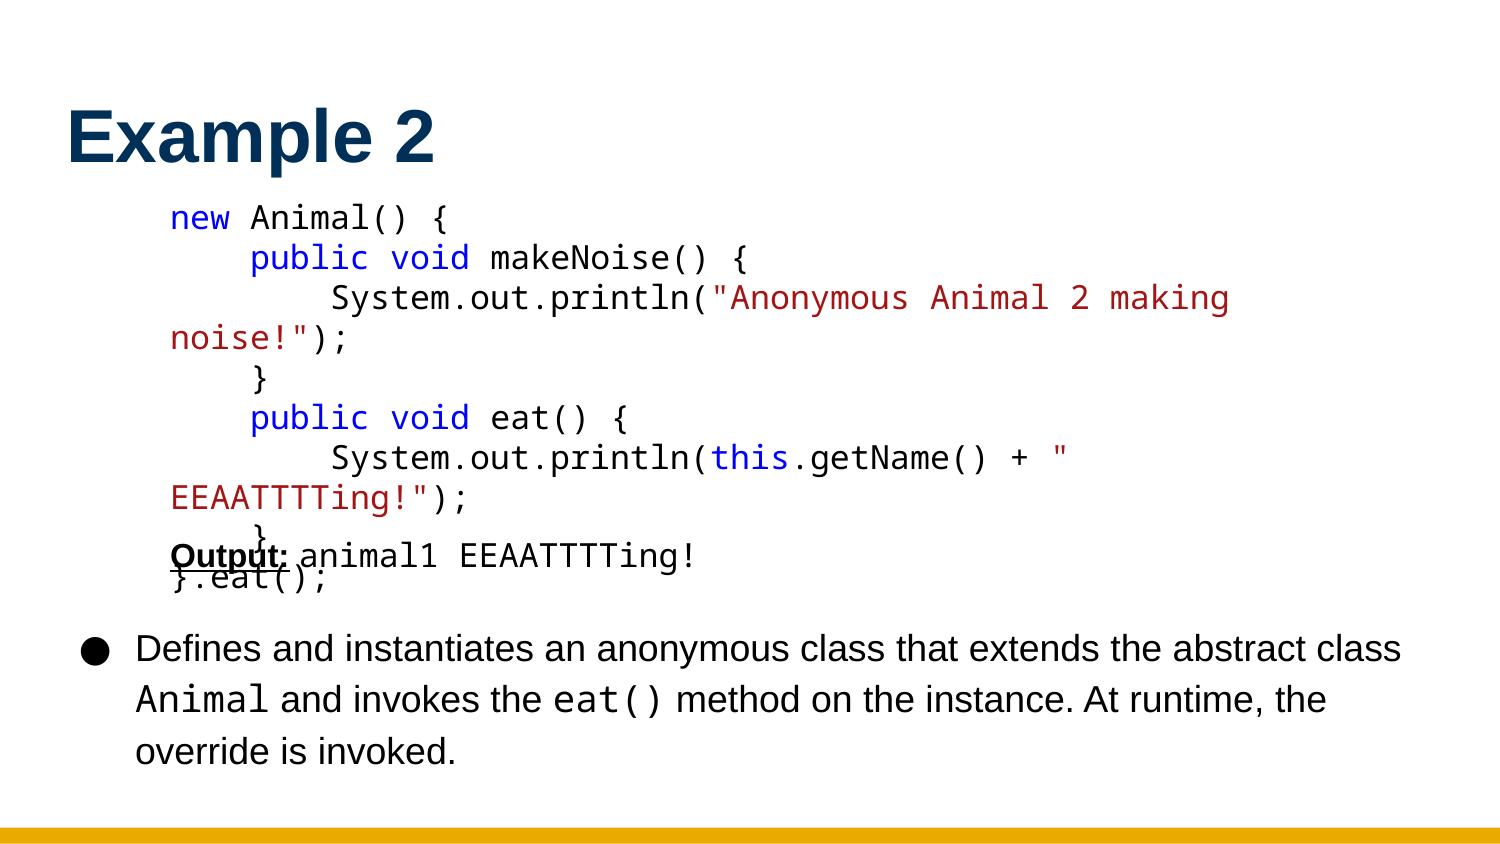

# Example 2
new Animal() {
 public void makeNoise() {
 System.out.println("Anonymous Animal 2 making noise!");
 }
 public void eat() {
 System.out.println(this.getName() + " EEAATTTTing!");
 }
}.eat();
Output: animal1 EEAATTTTing!
Defines and instantiates an anonymous class that extends the abstract class Animal and invokes the eat() method on the instance. At runtime, the override is invoked.